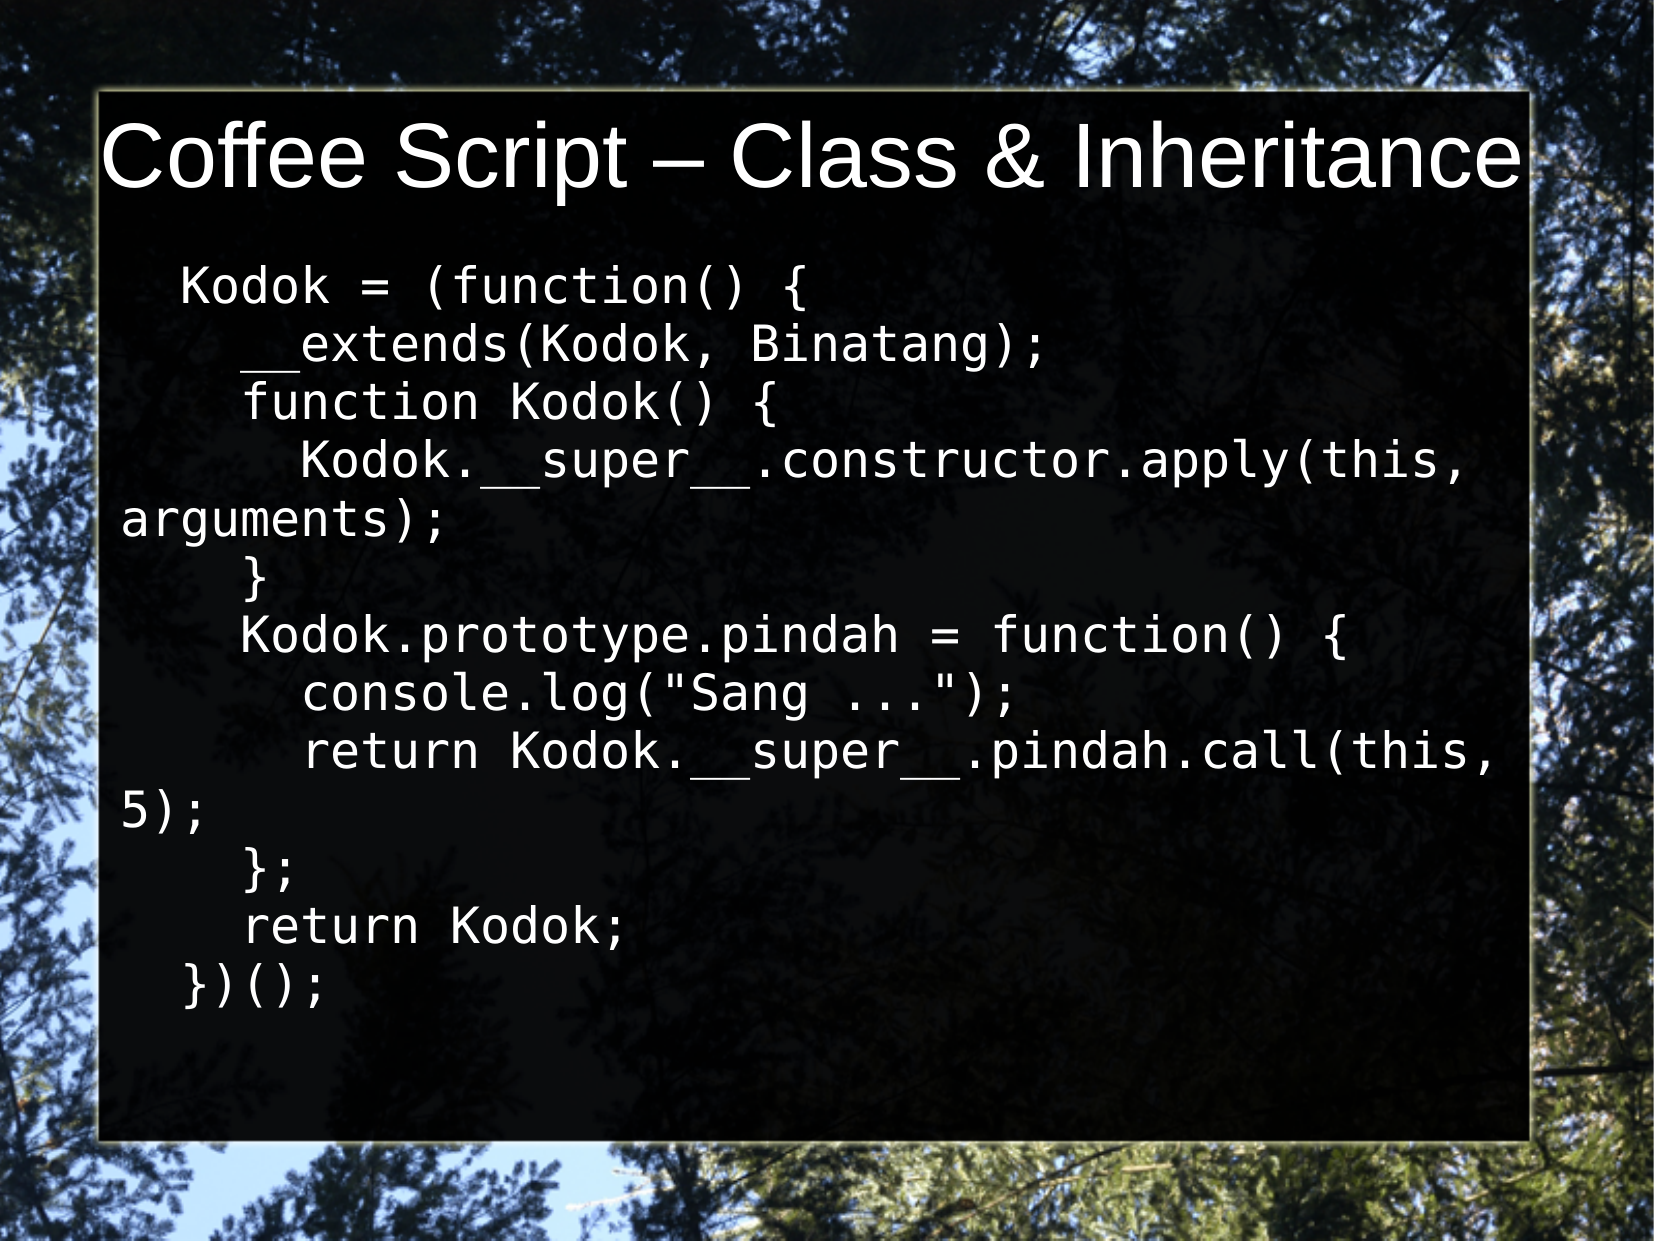

# Coffee Script – Class & Inheritance
 Kodok = (function() {
 __extends(Kodok, Binatang);
 function Kodok() {
 Kodok.__super__.constructor.apply(this, arguments);
 }
 Kodok.prototype.pindah = function() {
 console.log("Sang ...");
 return Kodok.__super__.pindah.call(this, 5);
 };
 return Kodok;
 })();